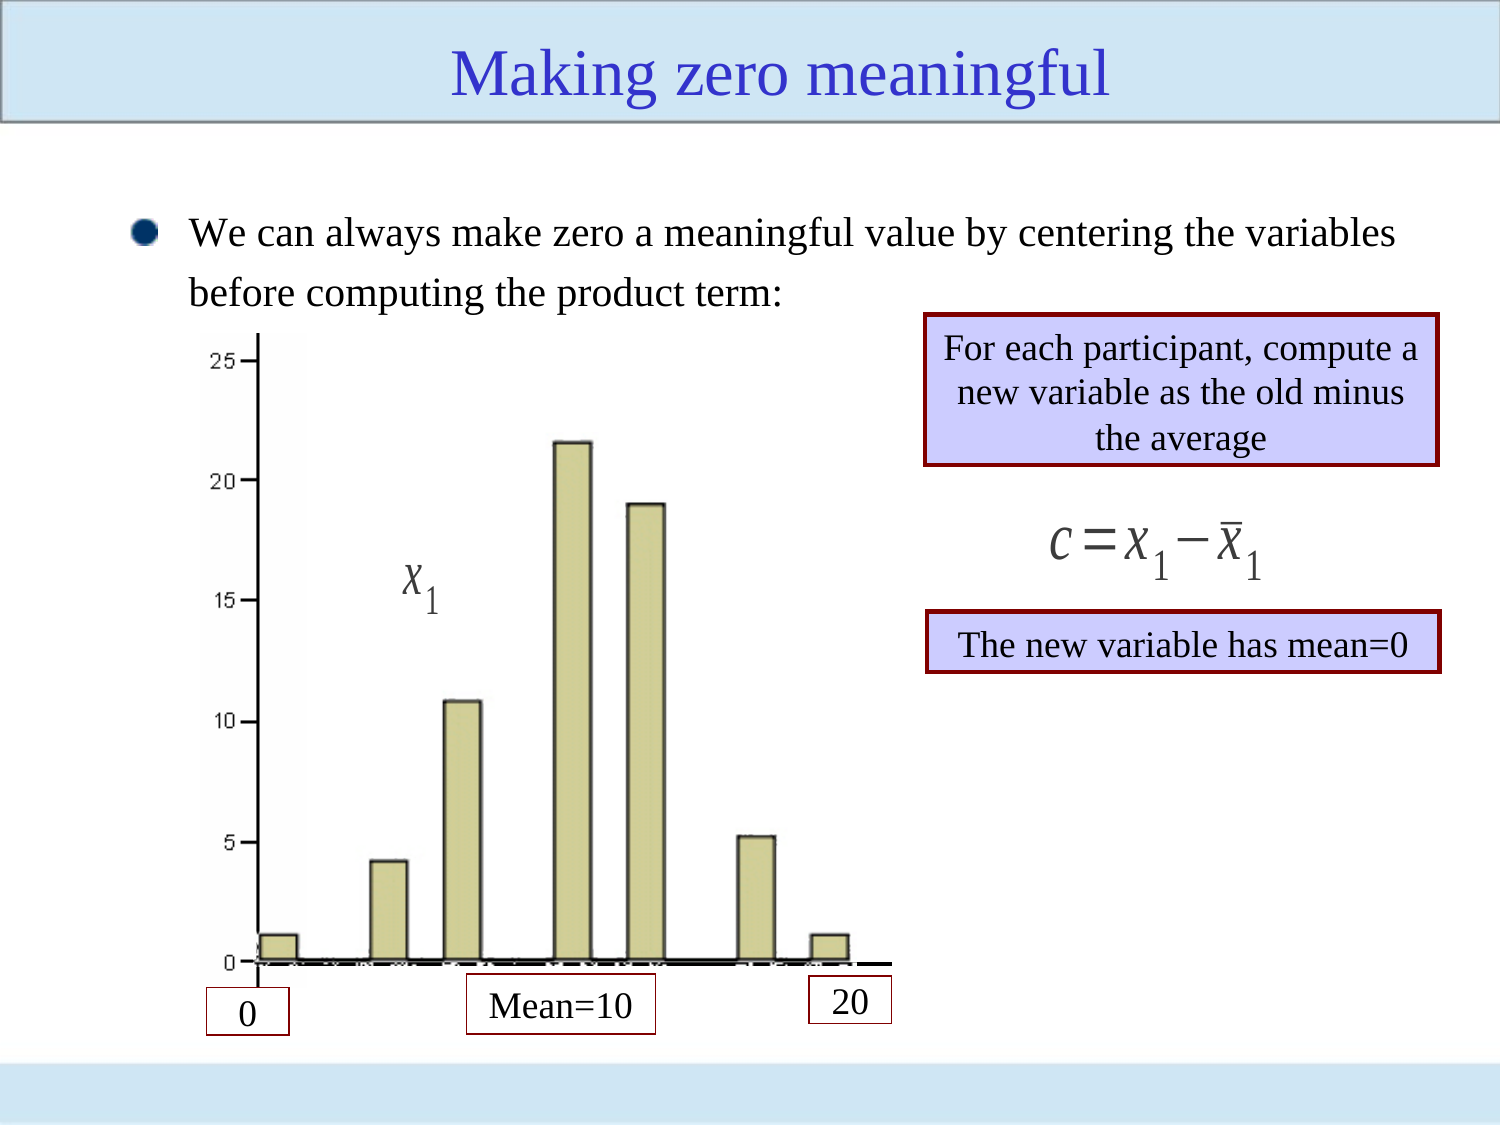

# Making zero meaningful
We can always make zero a meaningful value by centering the variables before computing the product term:
For each participant, compute a new variable as the old minus the average
The new variable has mean=0
Mean=10
20
0